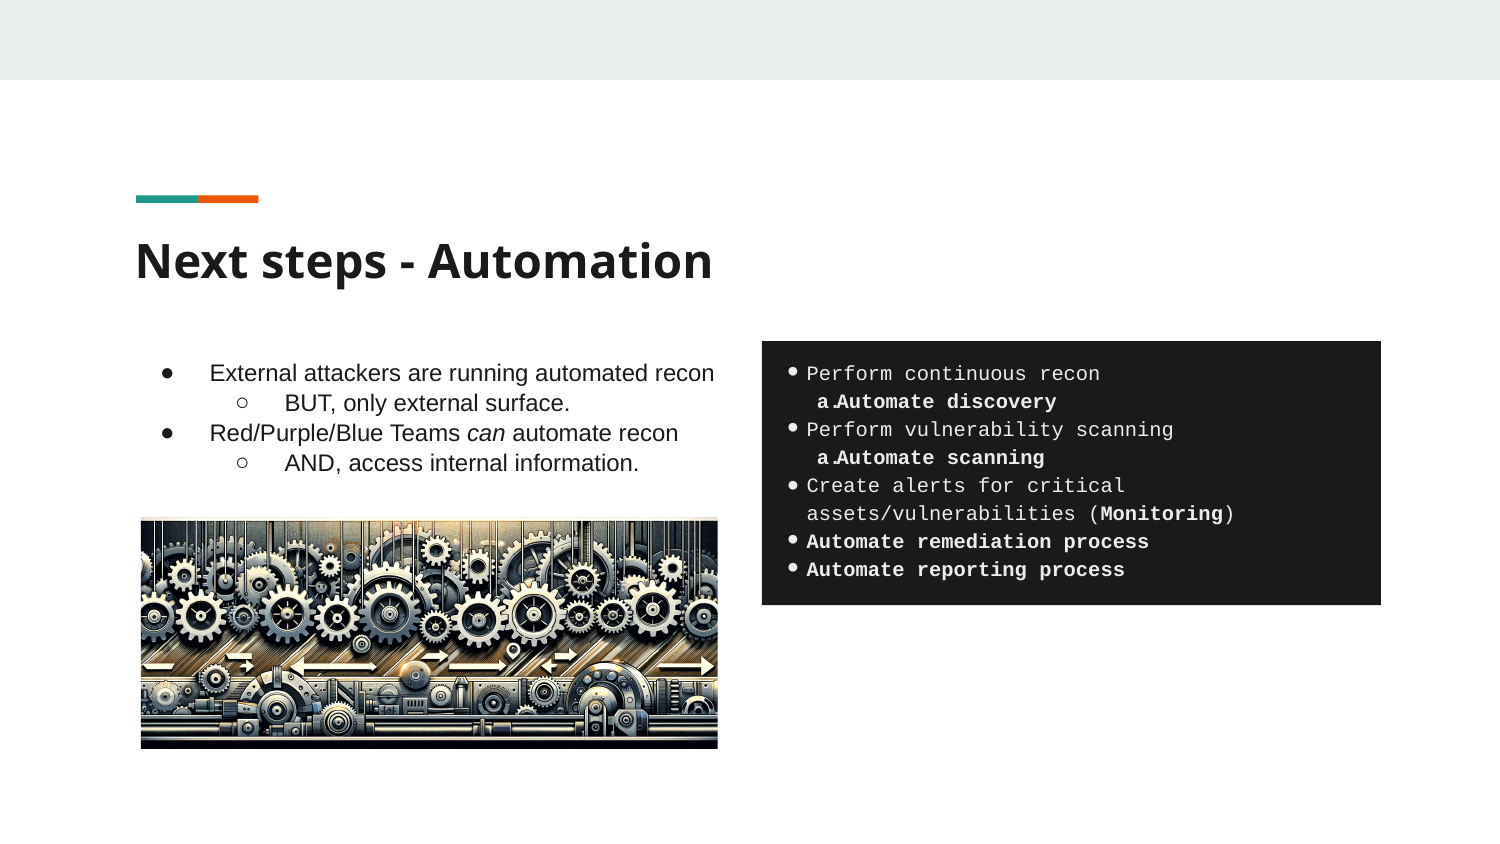

# Next steps - Automation
External attackers are running automated recon
BUT, only external surface.
Red/Purple/Blue Teams can automate recon
AND, access internal information.
Perform continuous recon
Automate discovery
Perform vulnerability scanning
Automate scanning
Create alerts for critical assets/vulnerabilities (Monitoring)
Automate remediation process
Automate reporting process